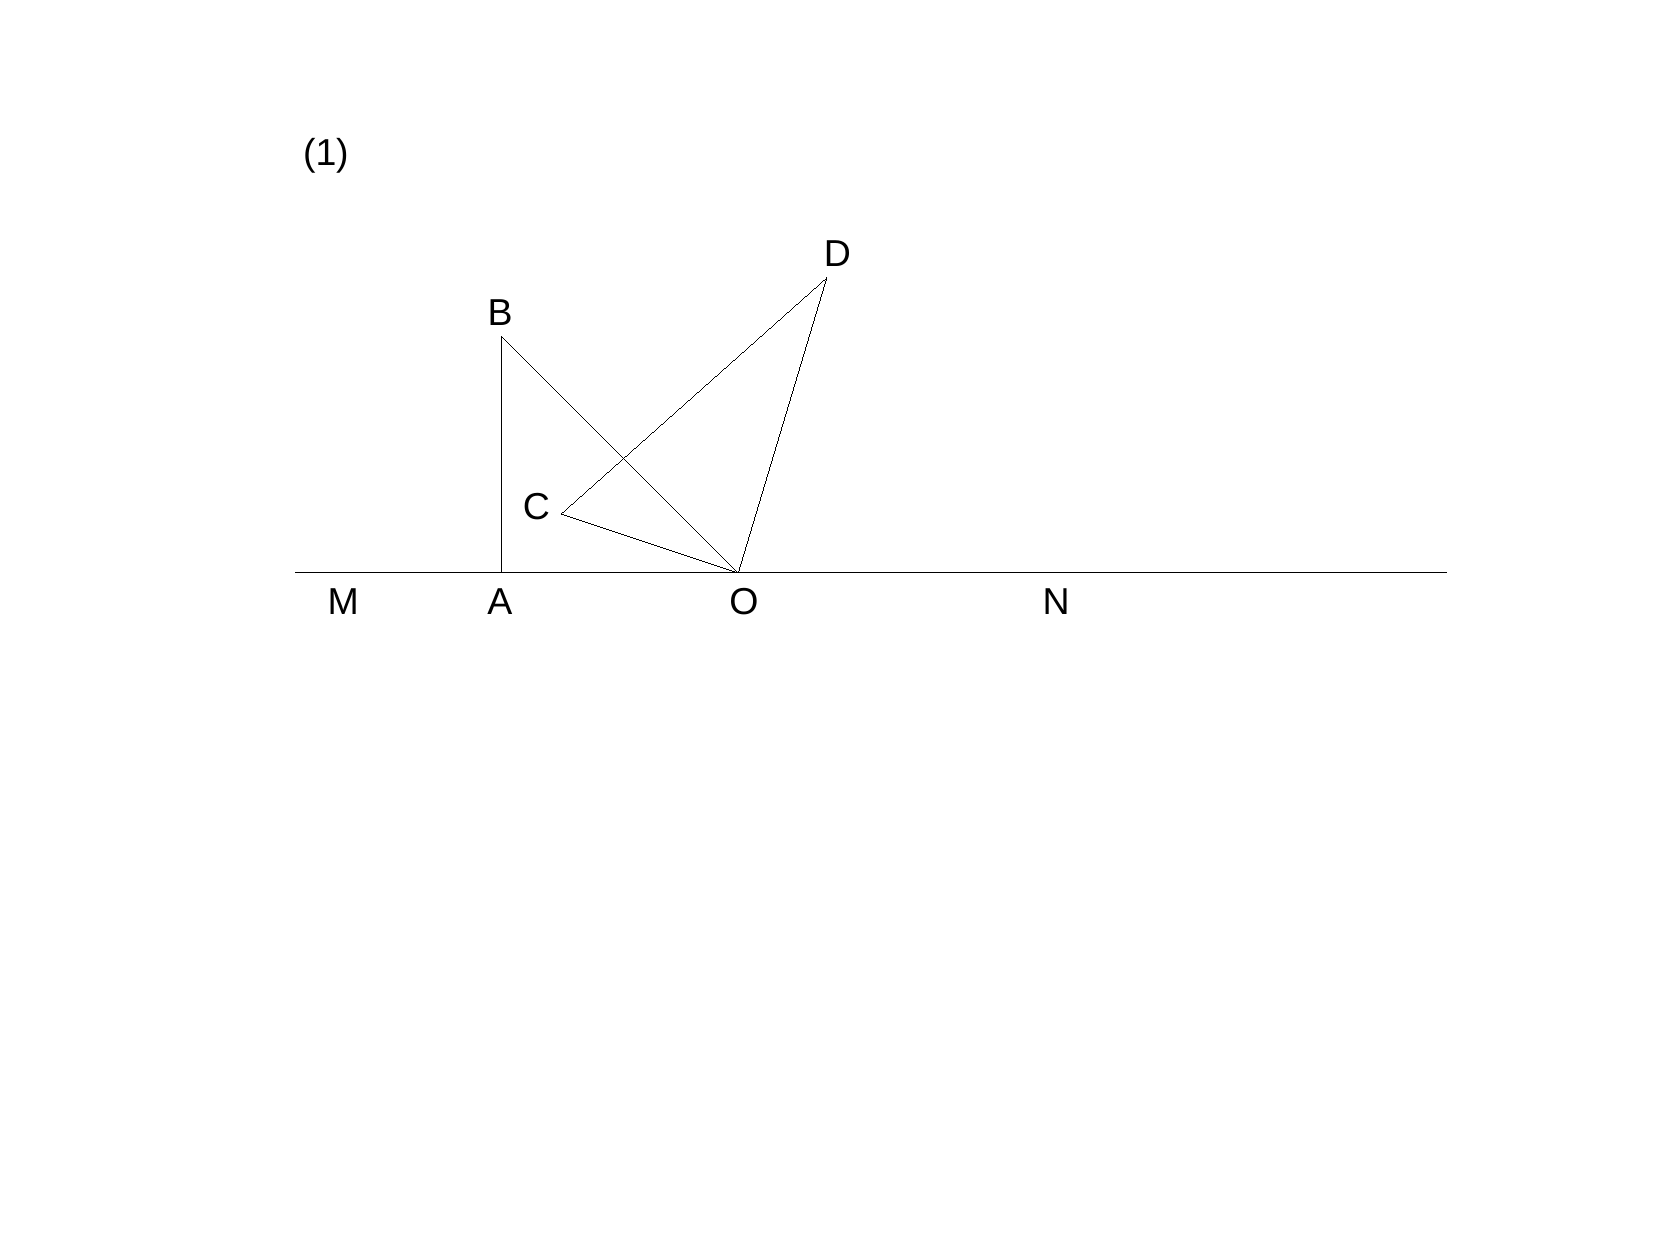

(1)
D
B
C
M
A
O
N